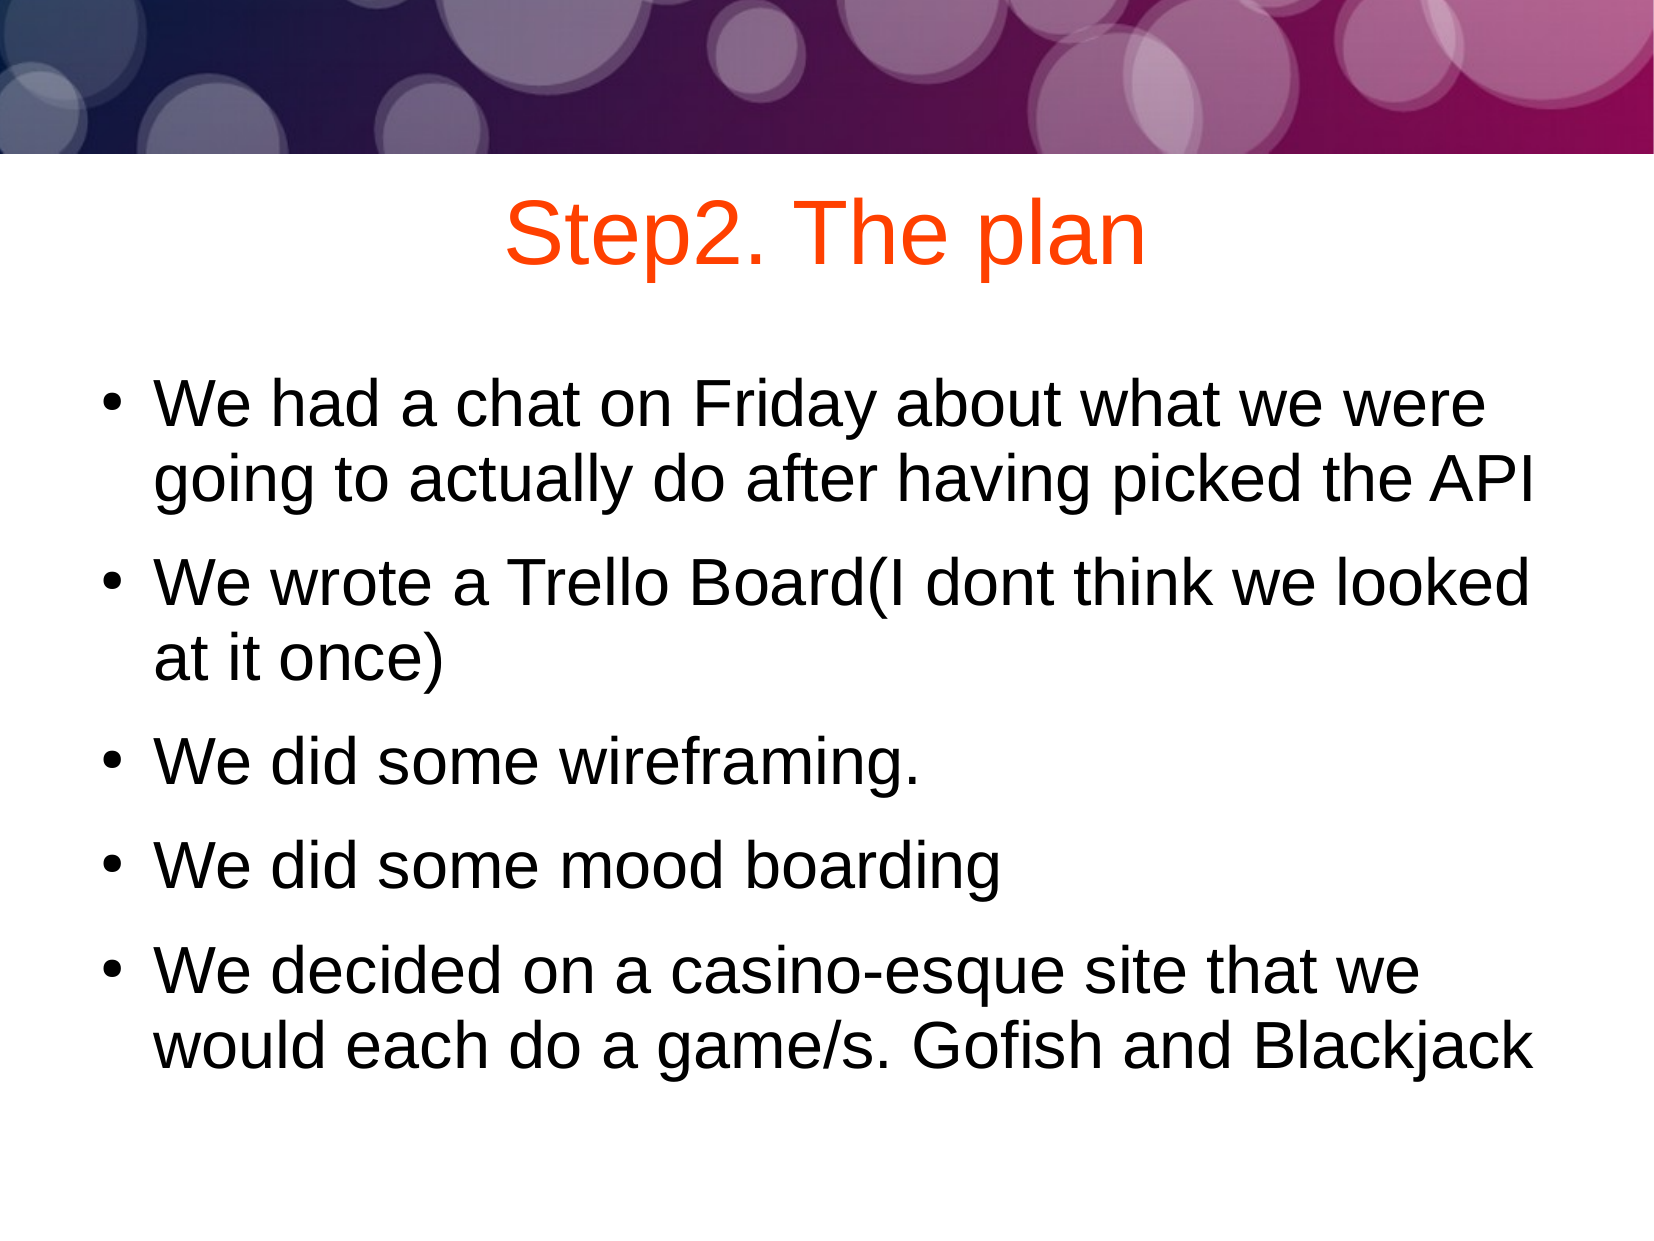

# Step2. The plan
We had a chat on Friday about what we were going to actually do after having picked the API
We wrote a Trello Board(I dont think we looked at it once)
We did some wireframing.
We did some mood boarding
We decided on a casino-esque site that we would each do a game/s. Gofish and Blackjack